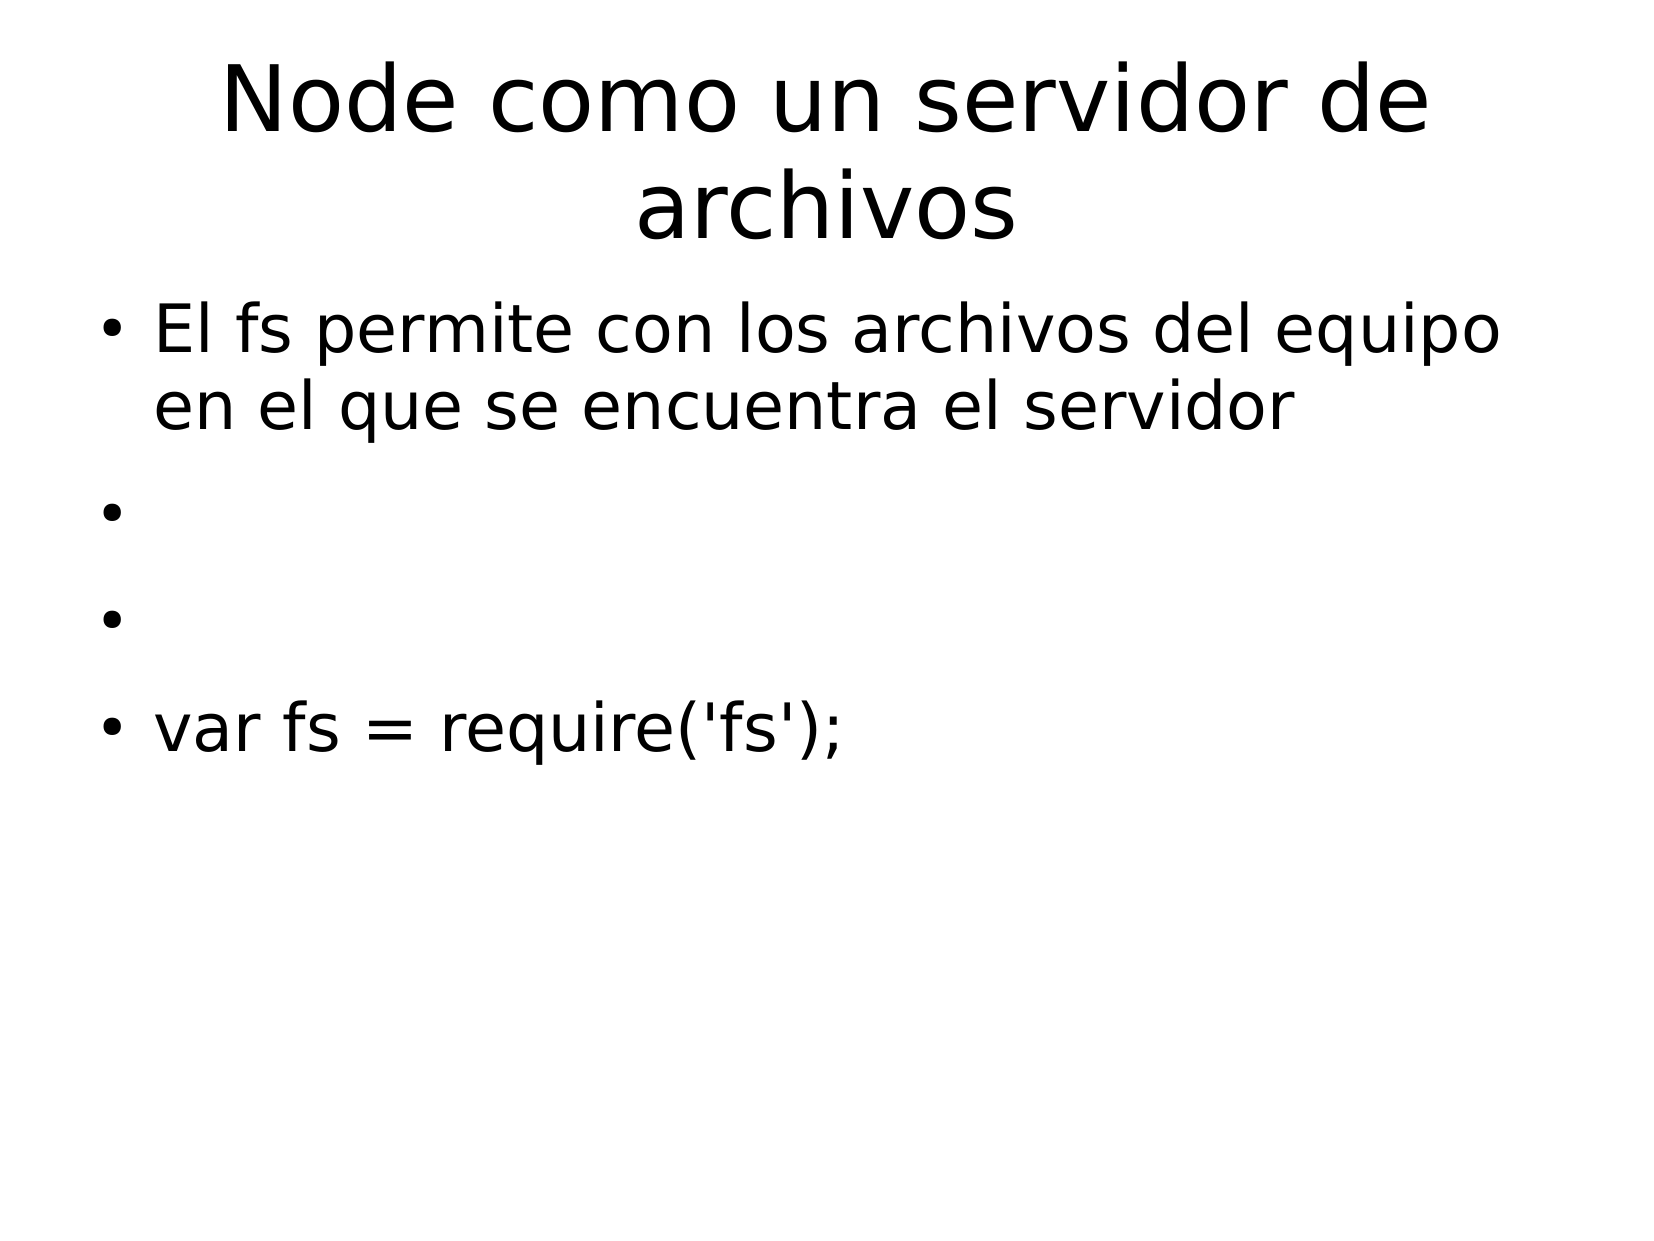

# Node como un servidor de archivos
El fs permite con los archivos del equipo en el que se encuentra el servidor
var fs = require('fs');